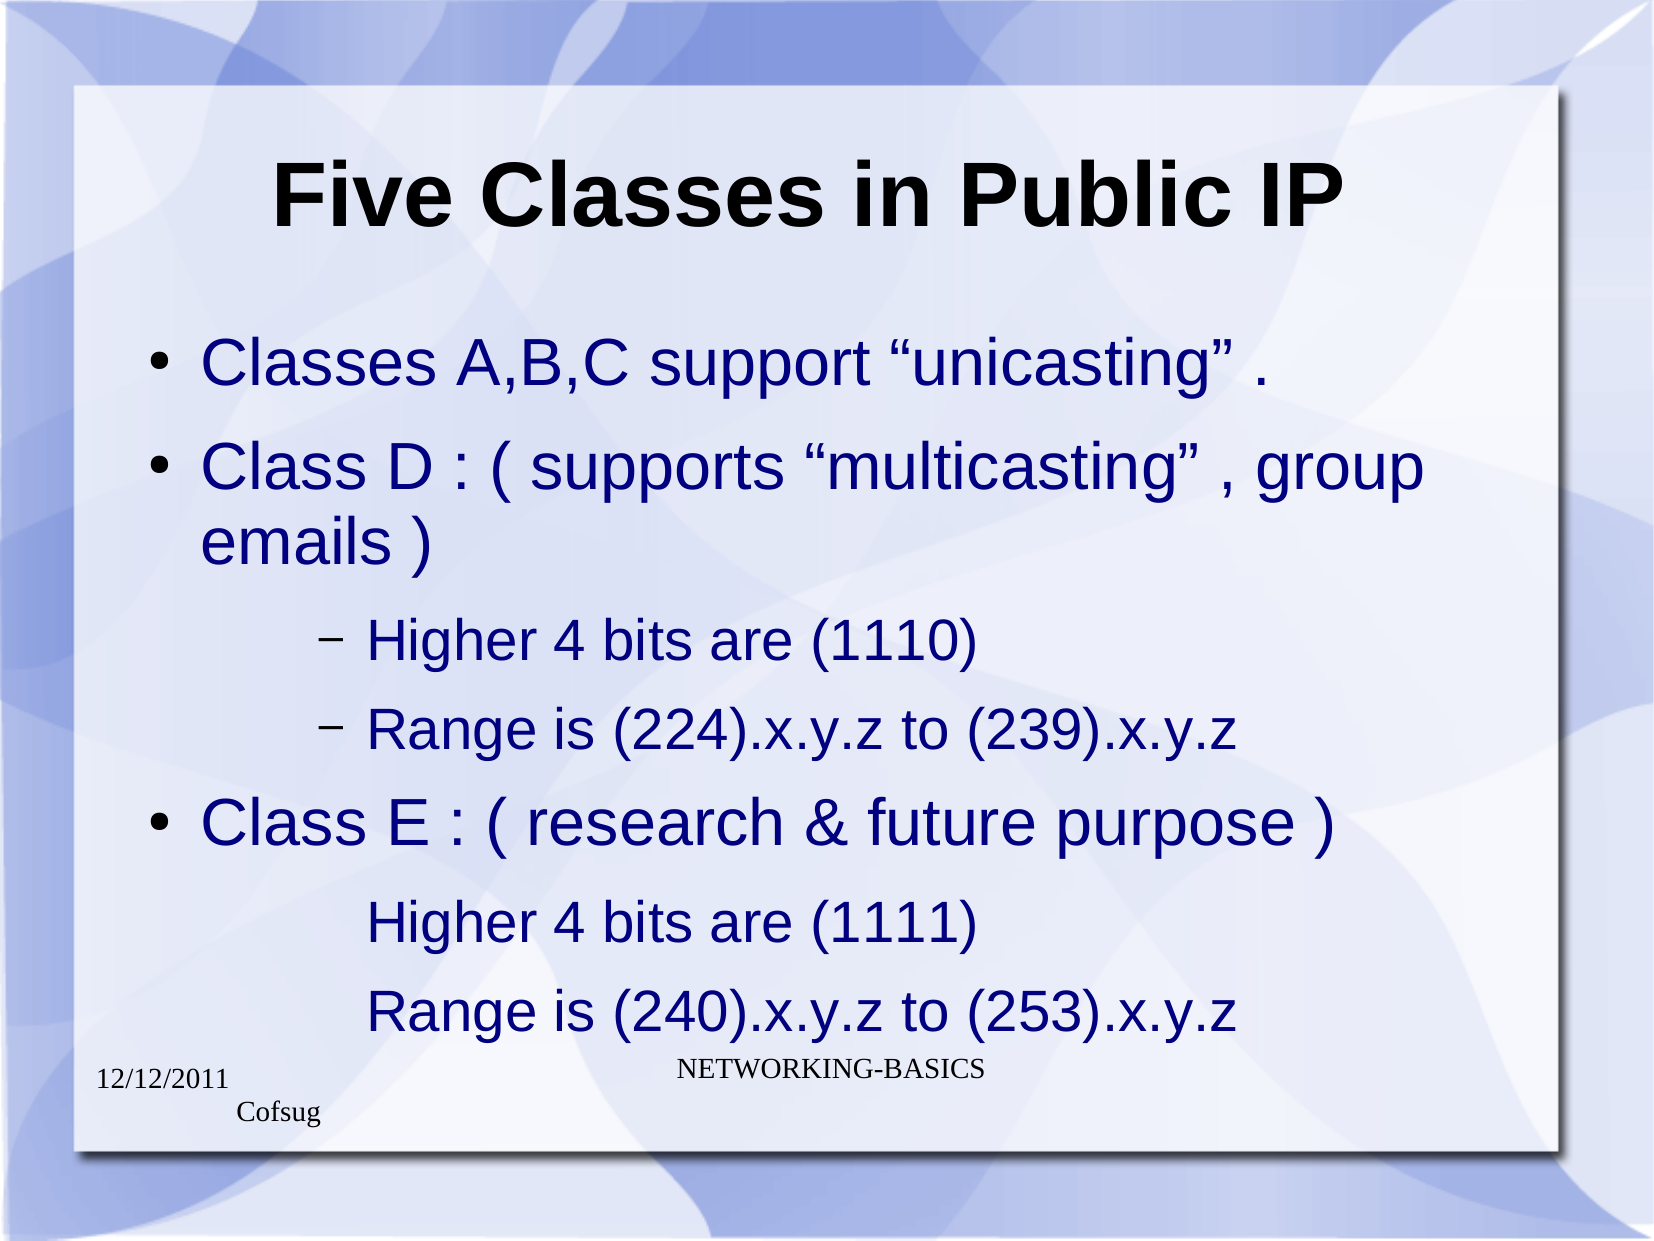

# Five Classes in Public IP
Classes A,B,C support “unicasting” .
Class D : ( supports “multicasting” , group emails )
Higher 4 bits are (1110)
Range is (224).x.y.z to (239).x.y.z
Class E : ( research & future purpose )
Higher 4 bits are (1111)
Range is (240).x.y.z to (253).x.y.z